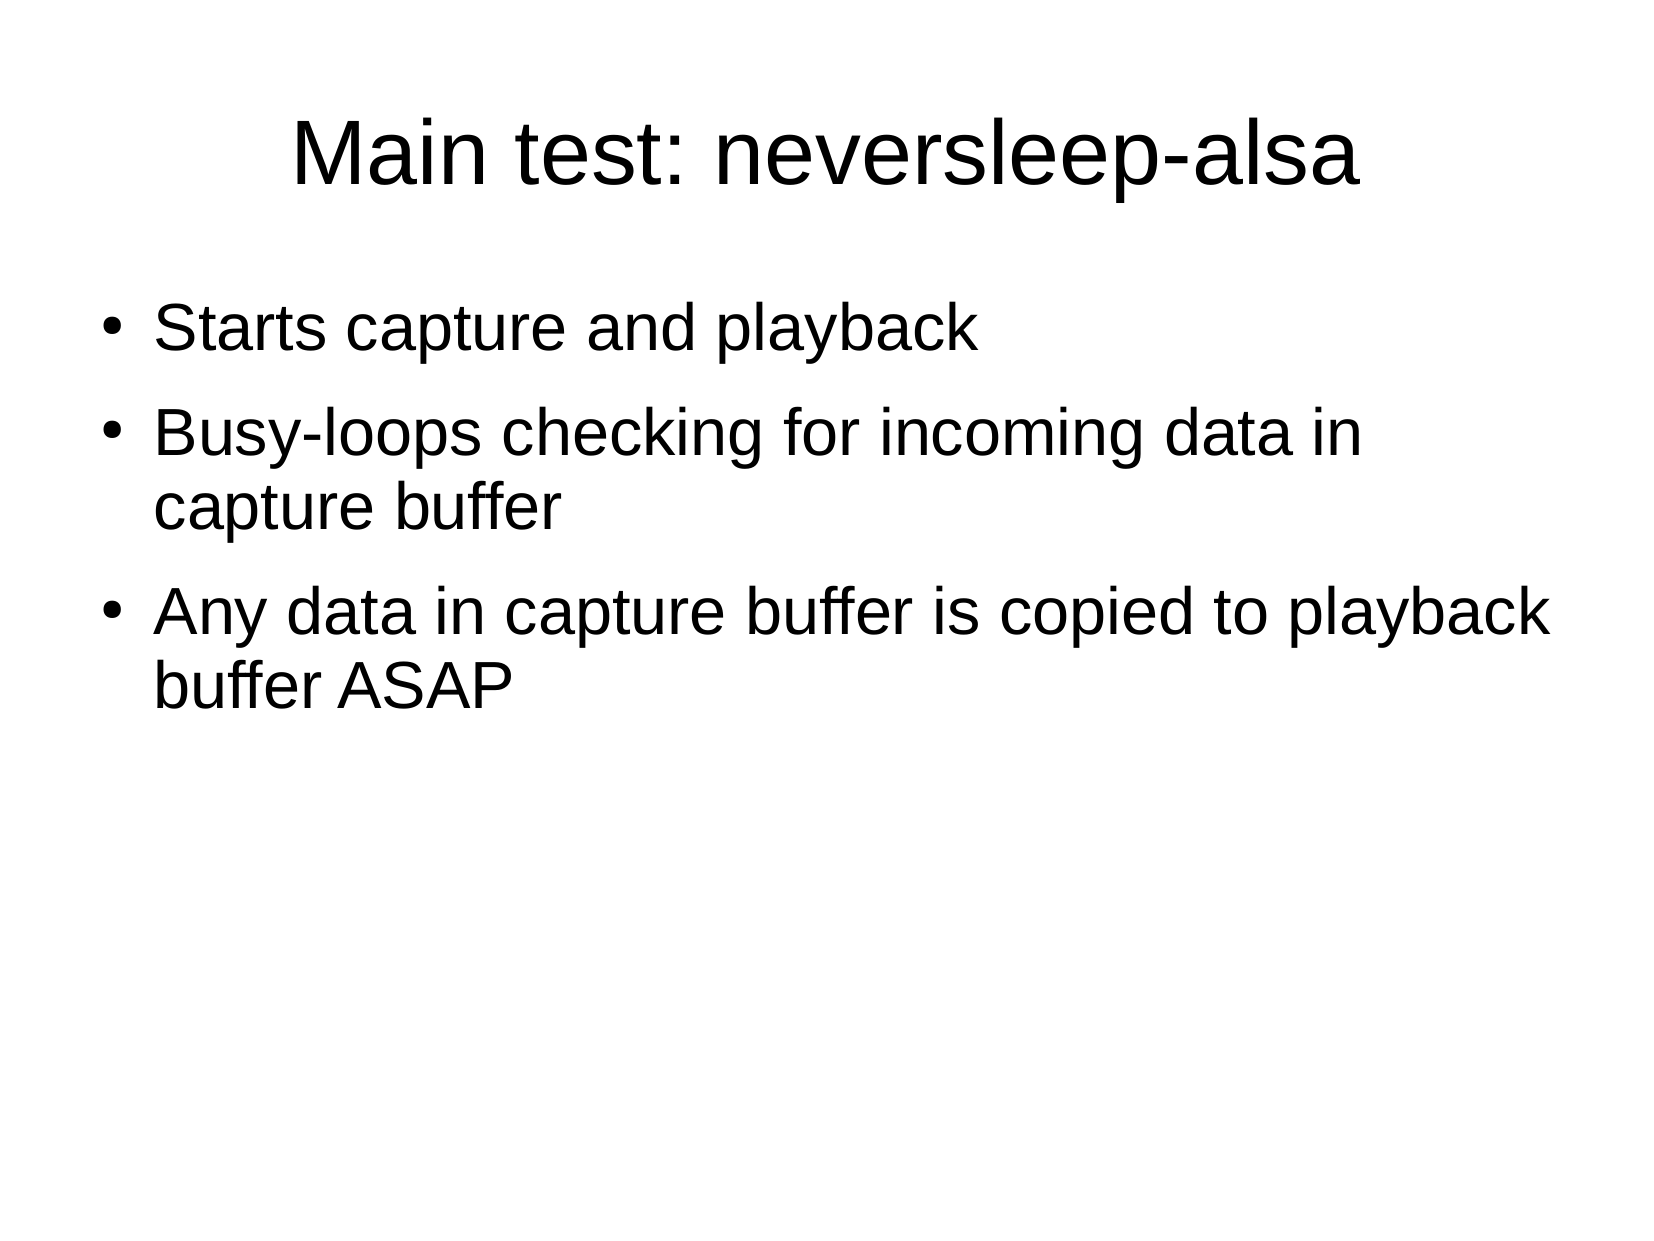

# Main test: neversleep-alsa
Starts capture and playback
Busy-loops checking for incoming data in capture buffer
Any data in capture buffer is copied to playback buffer ASAP